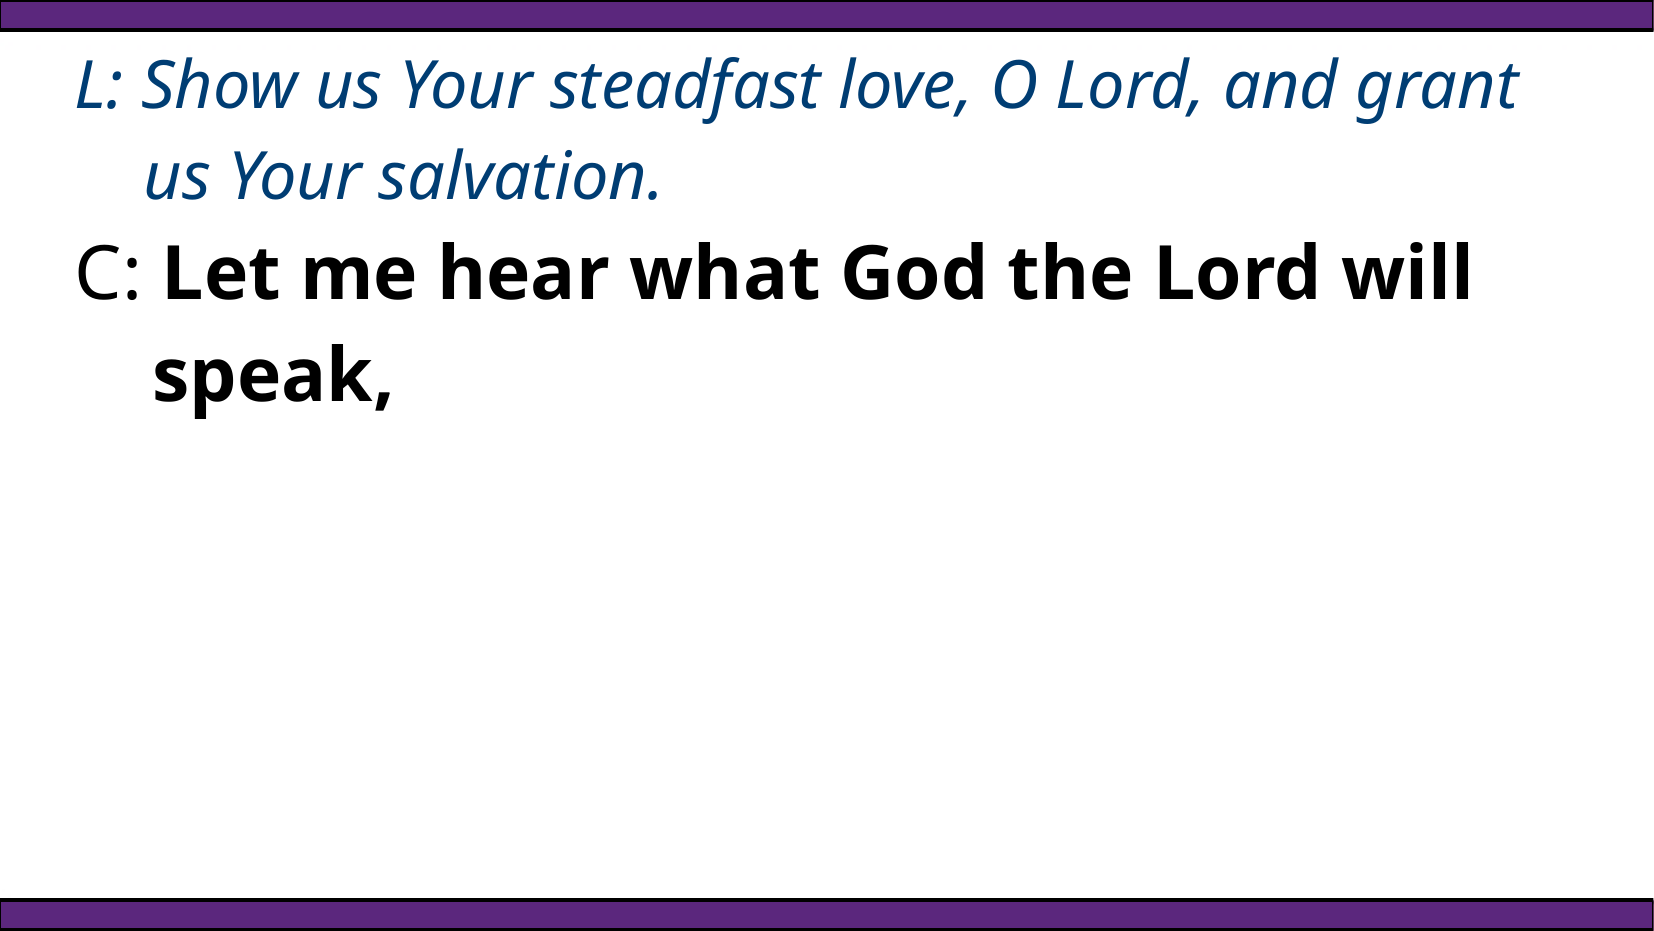

L: 	Show us Your steadfast love, O Lord, and grant
 us Your salvation.
C: Let me hear what God the Lord will
 speak,